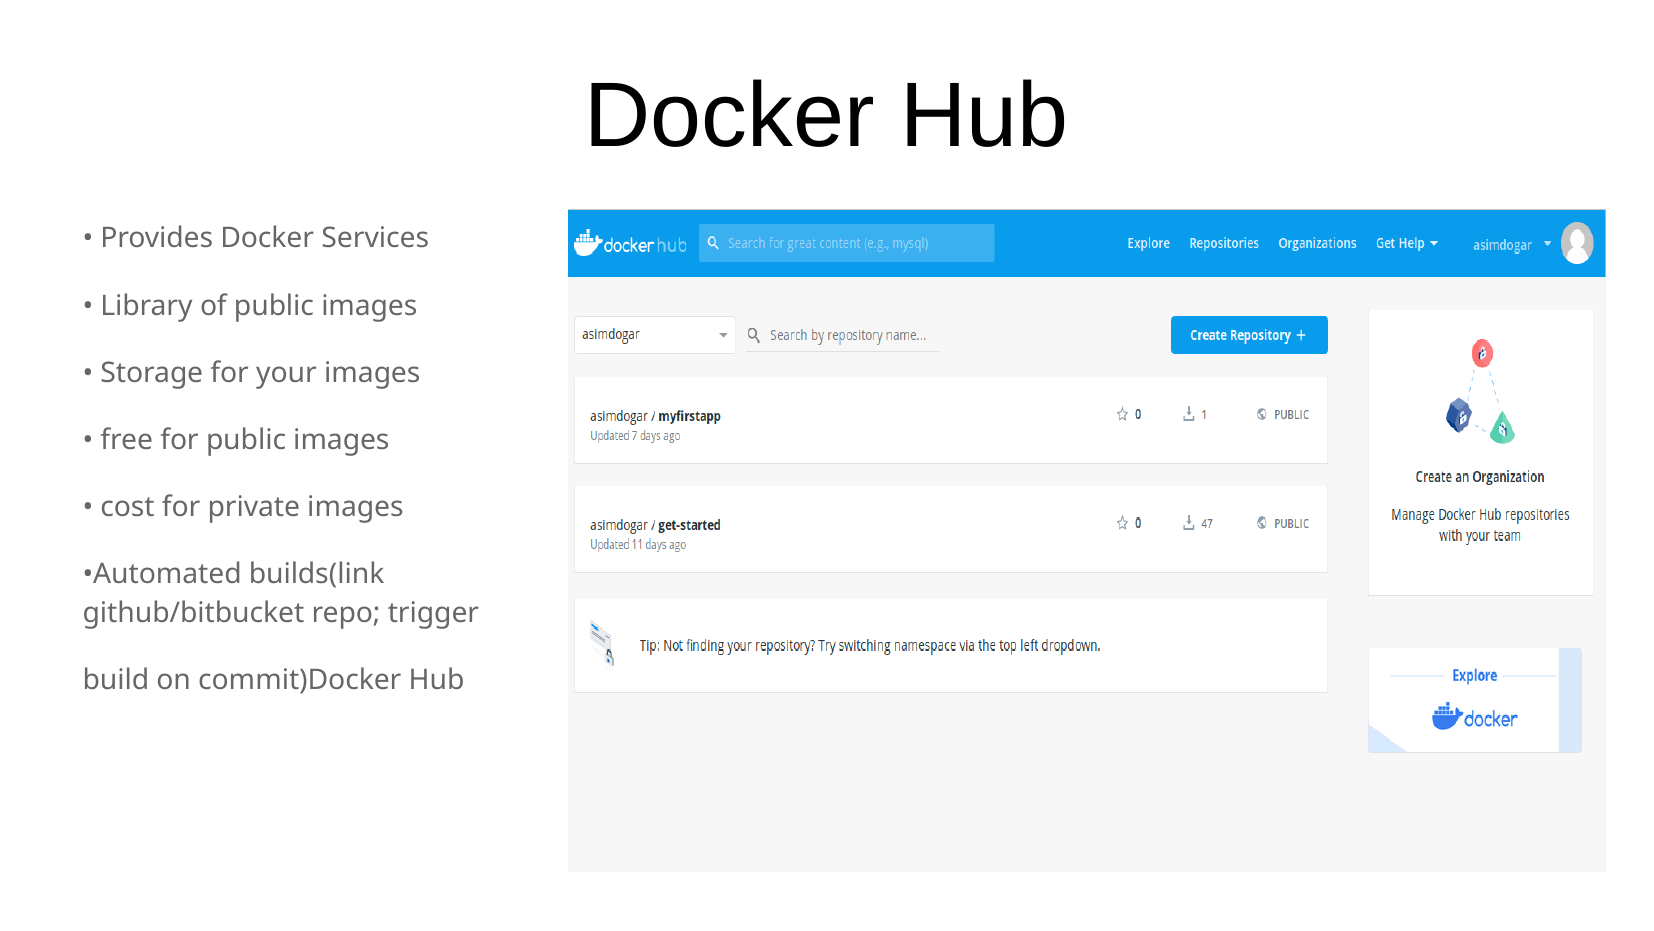

# Docker Hub
• Provides Docker Services
• Library of public images
• Storage for your images
• free for public images
• cost for private images
•Automated builds(link github/bitbucket repo; trigger
build on commit)Docker Hub